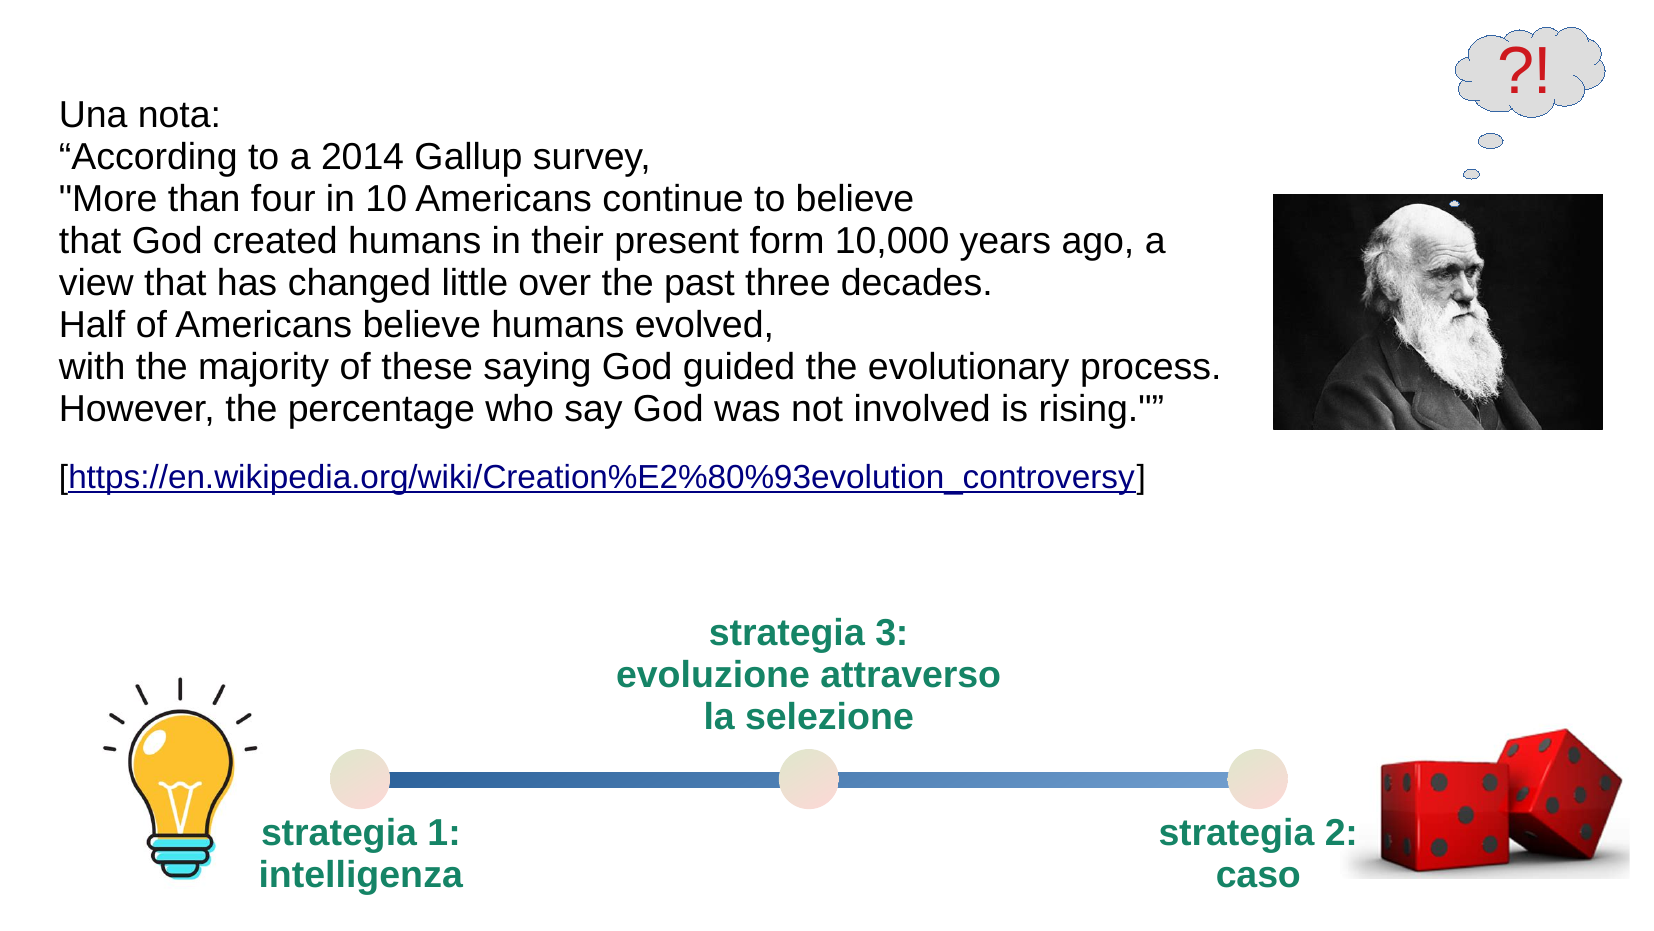

?!
# Una nota: “According to a 2014 Gallup survey, "More than four in 10 Americans continue to believe that God created humans in their present form 10,000 years ago, a view that has changed little over the past three decades. Half of Americans believe humans evolved, with the majority of these saying God guided the evolutionary process. However, the percentage who say God was not involved is rising."”
[https://en.wikipedia.org/wiki/Creation%E2%80%93evolution_controversy]
strategia 3:
evoluzione attraverso la selezione
strategia 1:
intelligenza
strategia 2:
caso